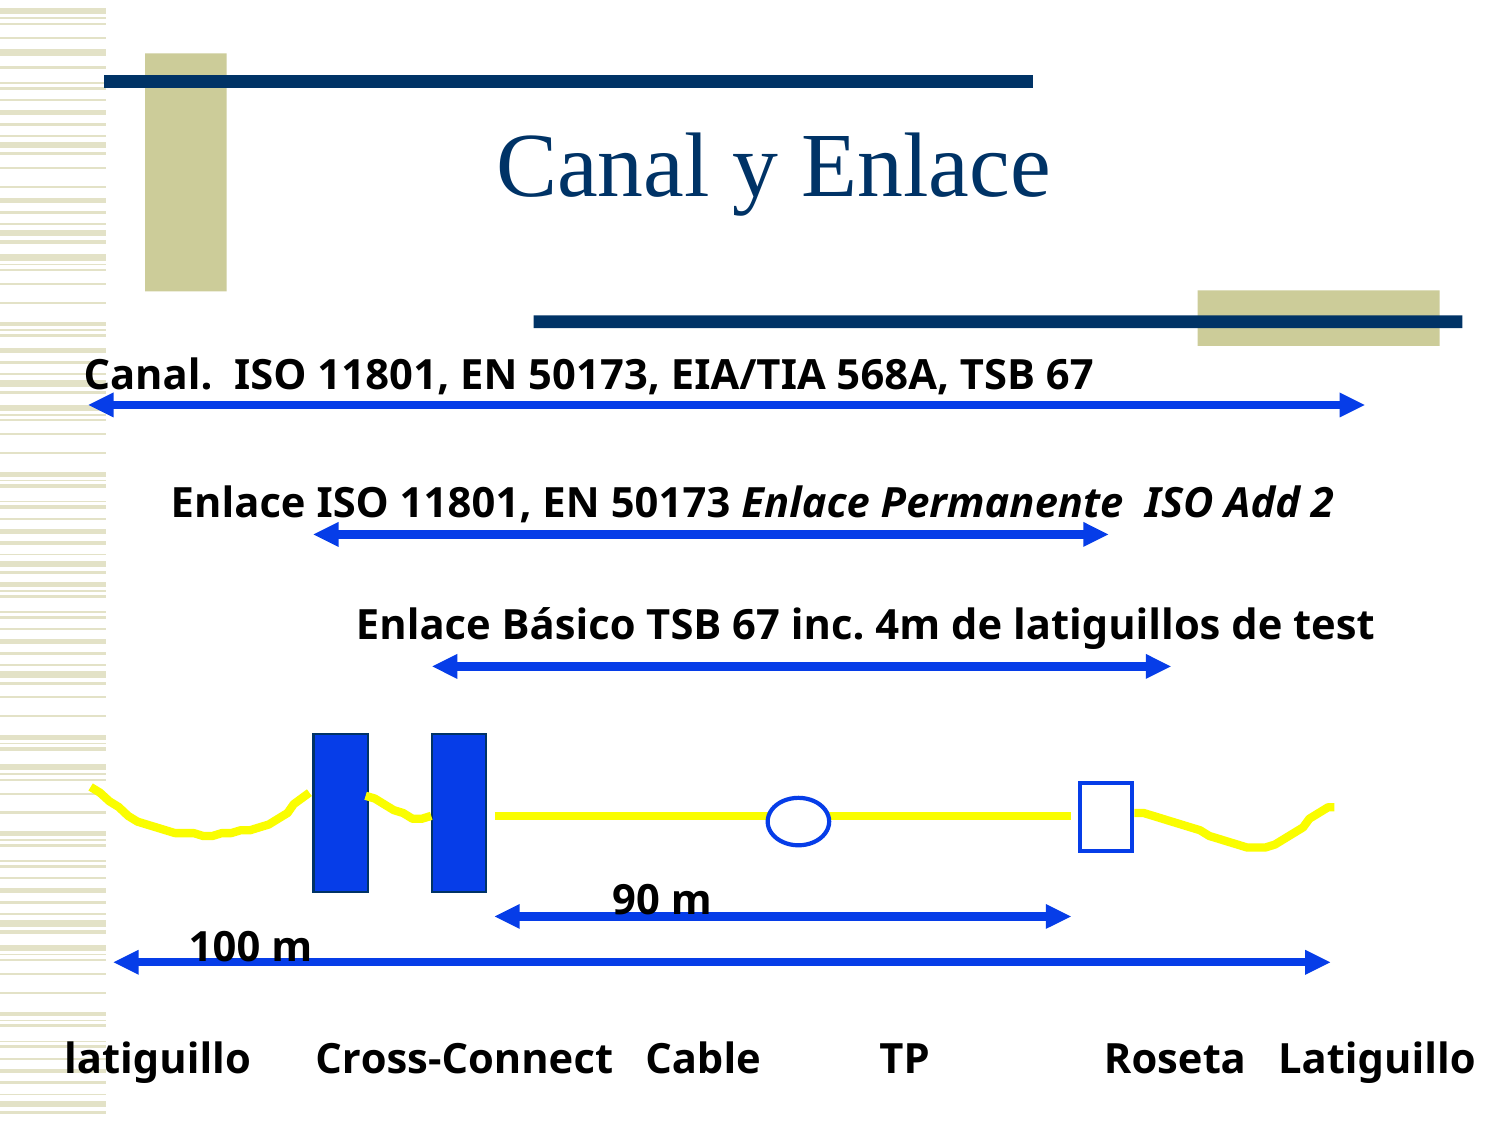

Canal y Enlace
Canal. ISO 11801, EN 50173, EIA/TIA 568A, TSB 67
Enlace ISO 11801, EN 50173 Enlace Permanente ISO Add 2
Enlace Básico TSB 67 inc. 4m de latiguillos de test
90 m
100 m
latiguillo Cross-Connect Cable TP	 Roseta Latiguillo